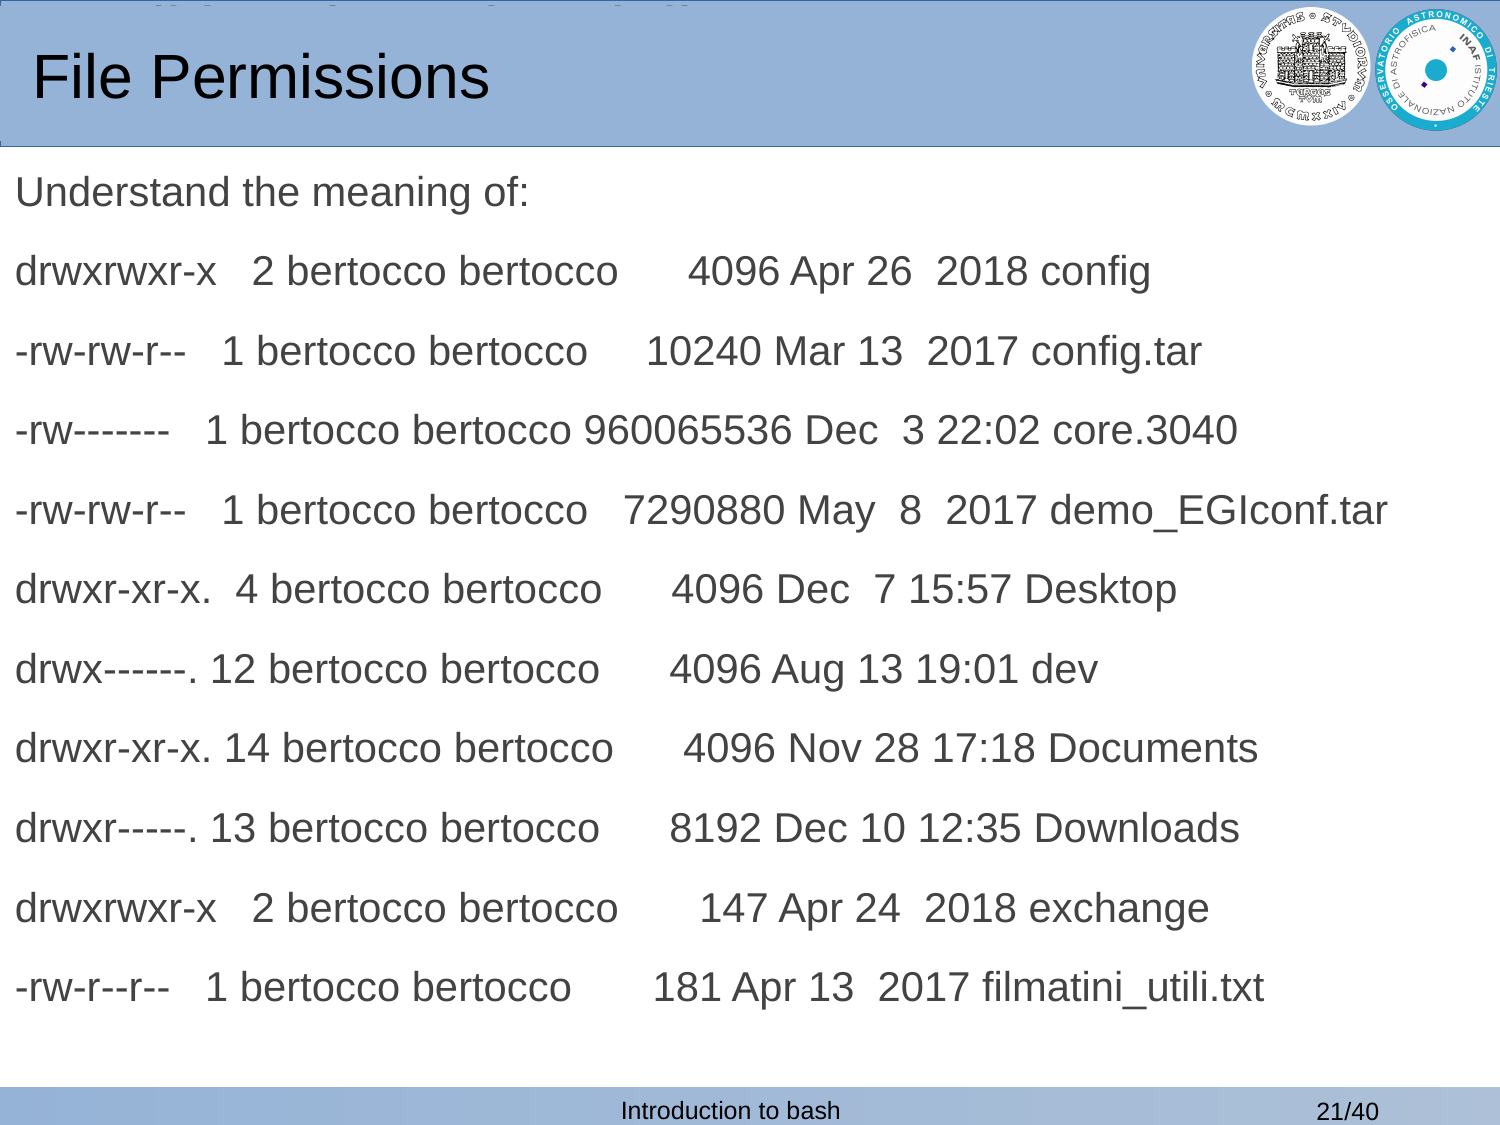

# Traditional service delivery
File manipulation commands
File Permissions
Understand the meaning of:
drwxrwxr-x 2 bertocco bertocco 4096 Apr 26 2018 config
-rw-rw-r-- 1 bertocco bertocco 10240 Mar 13 2017 config.tar
-rw------- 1 bertocco bertocco 960065536 Dec 3 22:02 core.3040
-rw-rw-r-- 1 bertocco bertocco 7290880 May 8 2017 demo_EGIconf.tar
drwxr-xr-x. 4 bertocco bertocco 4096 Dec 7 15:57 Desktop
drwx------. 12 bertocco bertocco 4096 Aug 13 19:01 dev
drwxr-xr-x. 14 bertocco bertocco 4096 Nov 28 17:18 Documents
drwxr-----. 13 bertocco bertocco 8192 Dec 10 12:35 Downloads
drwxrwxr-x 2 bertocco bertocco 147 Apr 24 2018 exchange
-rw-r--r-- 1 bertocco bertocco 181 Apr 13 2017 filmatini_utili.txt